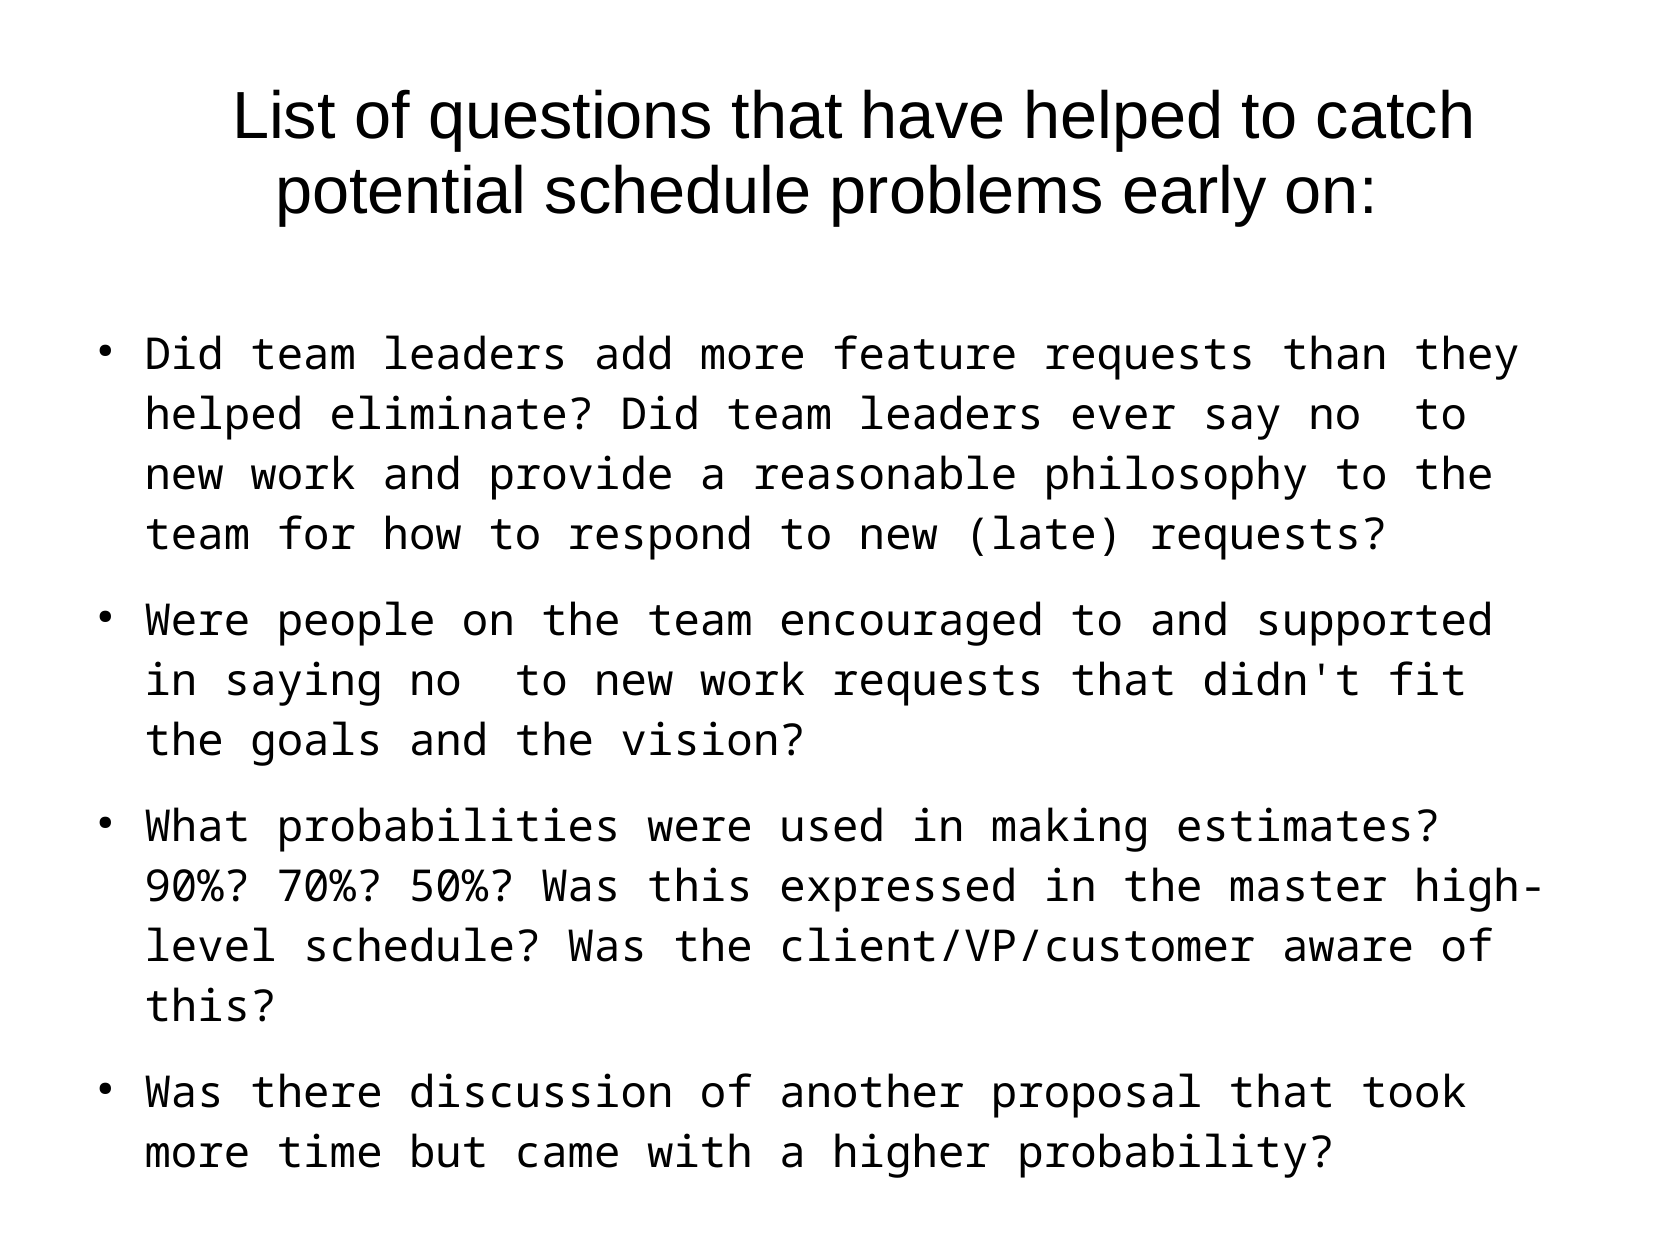

# List of questions that have helped to catch potential schedule problems early on:
Did team leaders add more feature requests than they helped eliminate? Did team leaders ever say no to new work and provide a reasonable philosophy to the team for how to respond to new (late) requests?
Were people on the team encouraged to and supported in saying no to new work requests that didn't fit the goals and the vision?
What probabilities were used in making estimates? 90%? 70%? 50%? Was this expressed in the master high-level schedule? Was the client/VP/customer aware of this?
Was there discussion of another proposal that took more time but came with a higher probability?